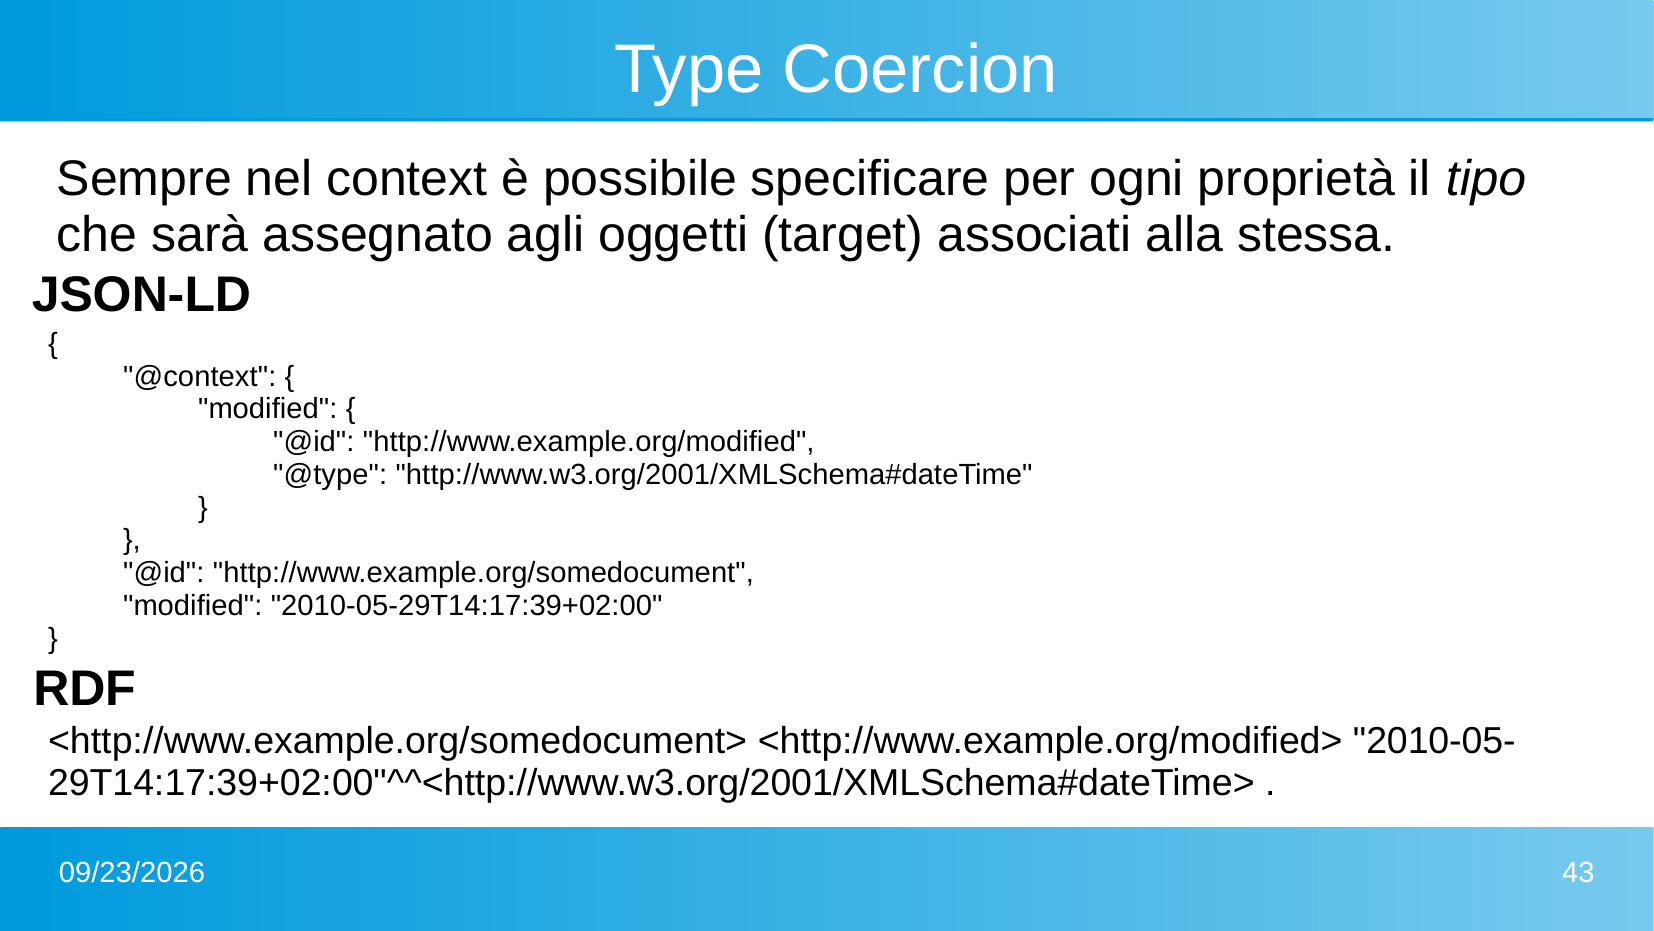

# Type Coercion
Sempre nel context è possibile specificare per ogni proprietà il tipo che sarà assegnato agli oggetti (target) associati alla stessa.
JSON-LD
{
	"@context": {
 		"modified": {
 		"@id": "http://www.example.org/modified",
 		"@type": "http://www.w3.org/2001/XMLSchema#dateTime"
 		}
	},
	"@id": "http://www.example.org/somedocument",
 	"modified": "2010-05-29T14:17:39+02:00"
}
RDF
<http://www.example.org/somedocument> <http://www.example.org/modified> "2010-05-29T14:17:39+02:00"^^<http://www.w3.org/2001/XMLSchema#dateTime> .
43